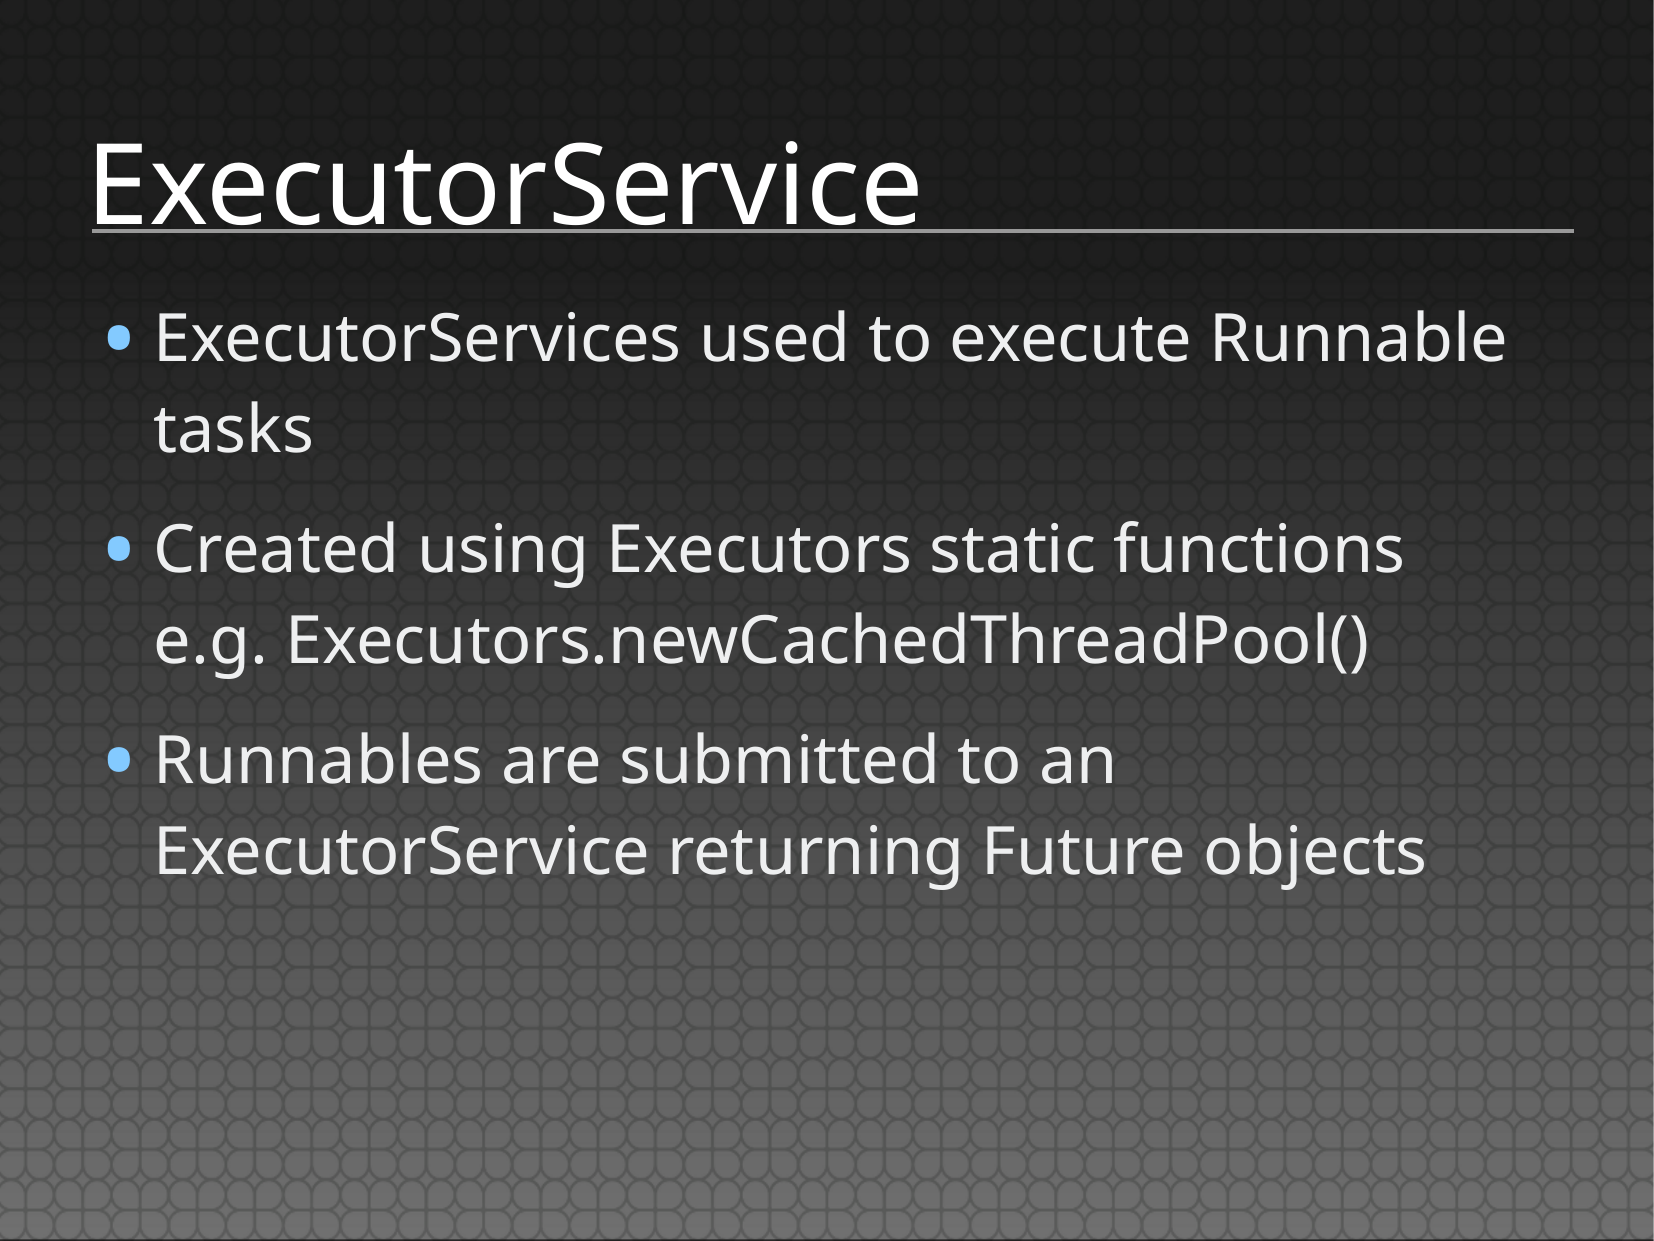

# ExecutorService
ExecutorServices used to execute Runnable tasks
Created using Executors static functions
e.g. Executors.newCachedThreadPool()
Runnables are submitted to an ExecutorService returning Future objects